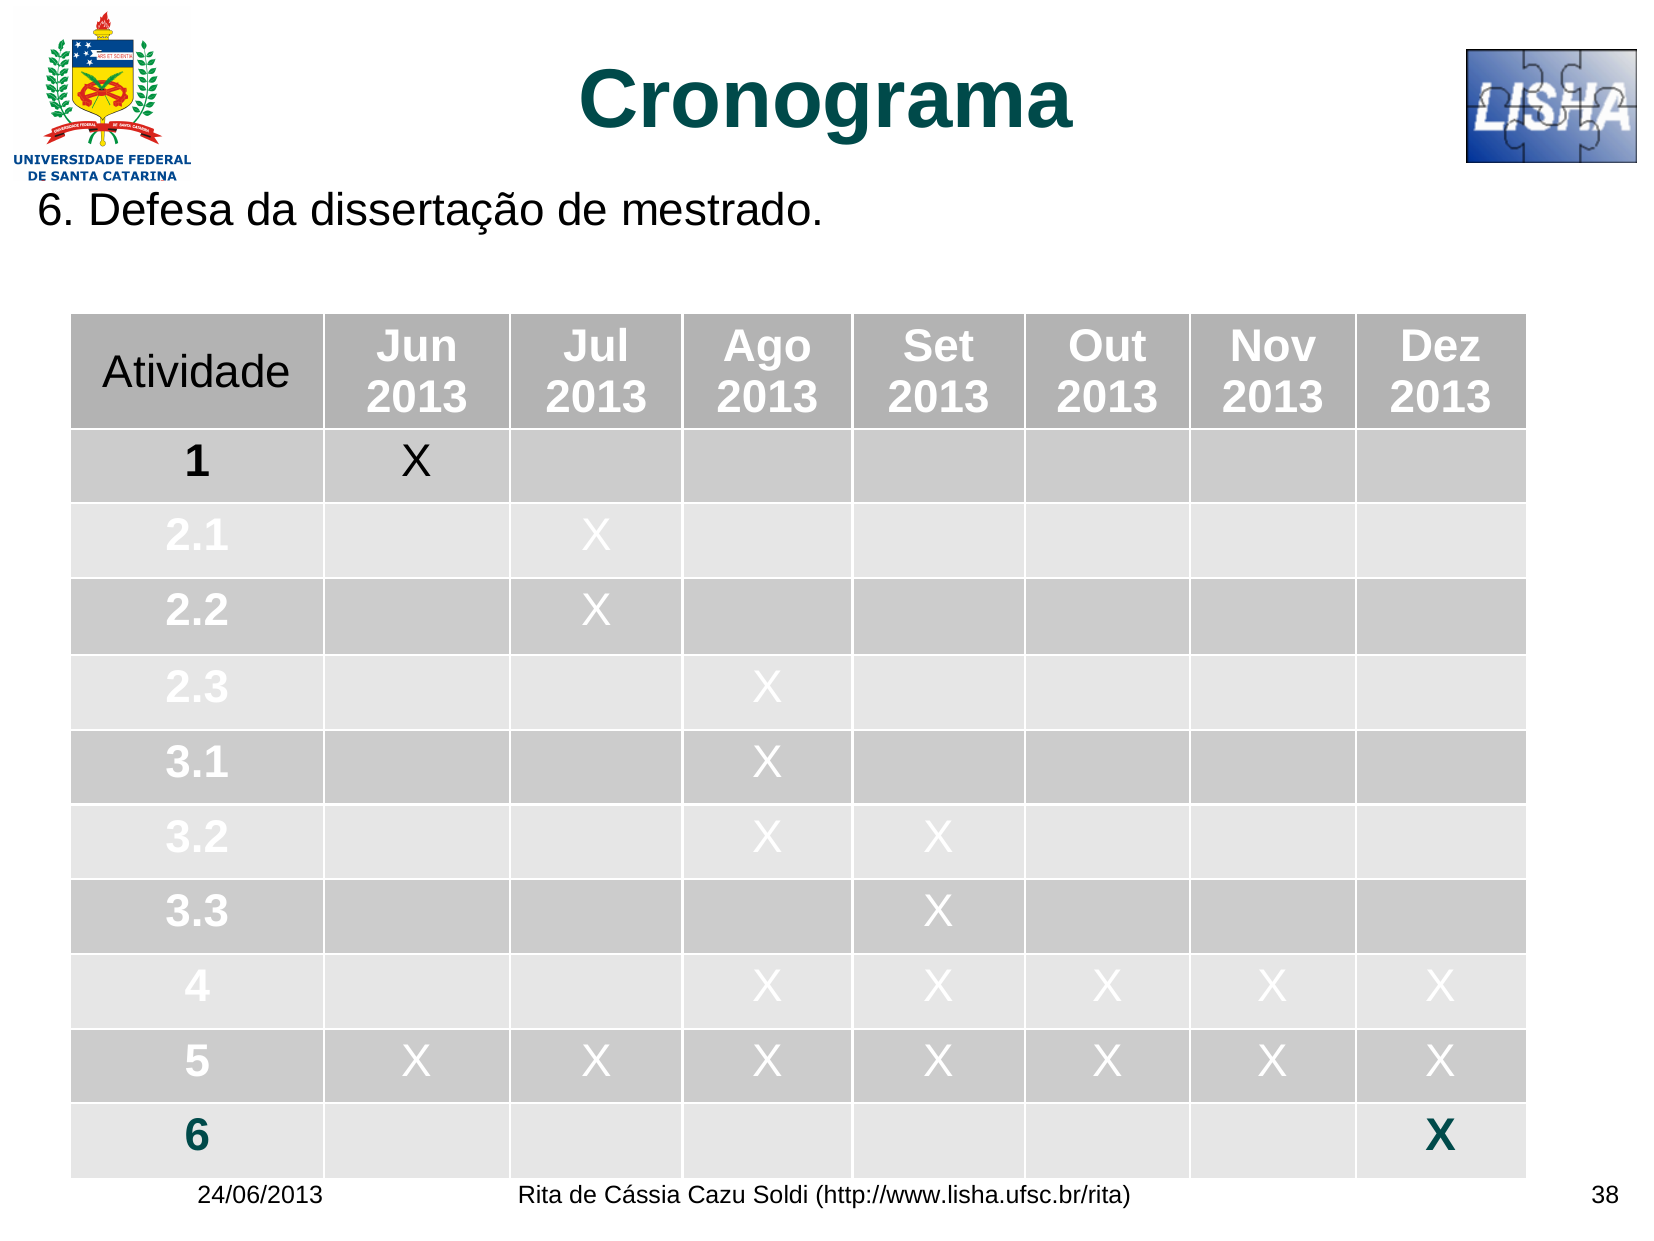

# Cronograma
6. Defesa da dissertação de mestrado.
| Atividade | Jun 2013 | Jul 2013 | Ago 2013 | Set 2013 | Out 2013 | Nov 2013 | Dez 2013 |
| --- | --- | --- | --- | --- | --- | --- | --- |
| 1 | X | | | | | | |
| 2.1 | | X | | | | | |
| 2.2 | | X | | | | | |
| 2.3 | | | X | | | | |
| 3.1 | | | X | | | | |
| 3.2 | | | X | X | | | |
| 3.3 | | | | X | | | |
| 4 | | | X | X | X | X | X |
| 5 | X | X | X | X | X | X | X |
| 6 | | | | | | | X |